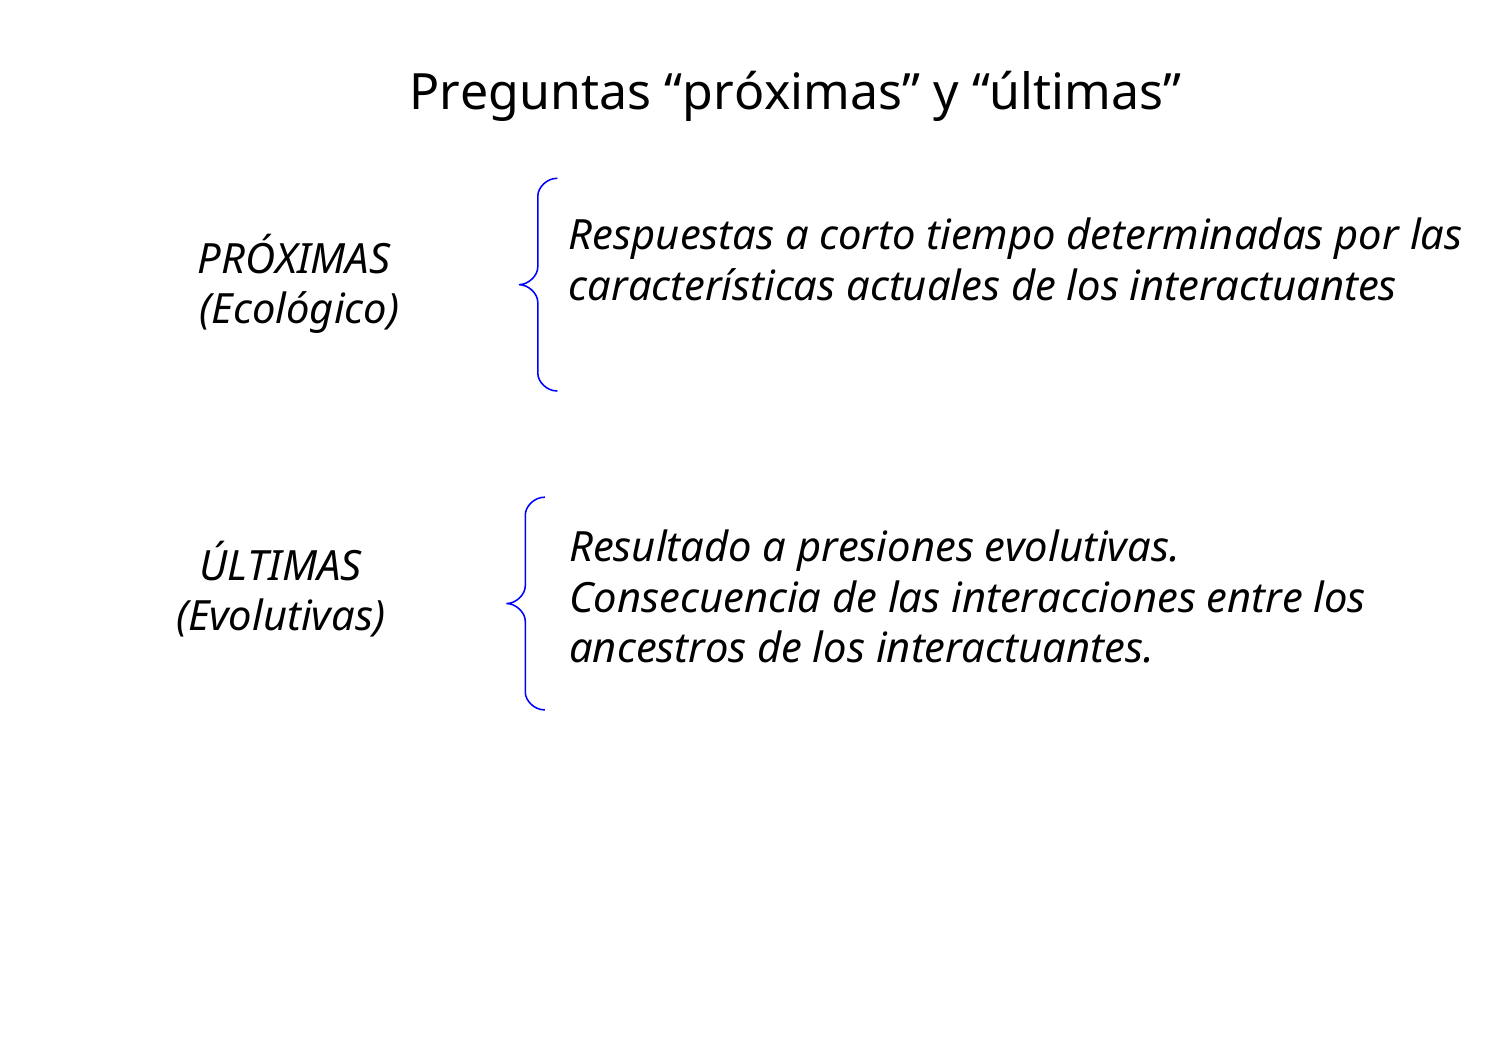

Preguntas “próximas” y “últimas”
Respuestas a corto tiempo determinadas por las características actuales de los interactuantes
PRÓXIMAS
 (Ecológico)
Resultado a presiones evolutivas.
Consecuencia de las interacciones entre los ancestros de los interactuantes.
ÚLTIMAS
(Evolutivas)